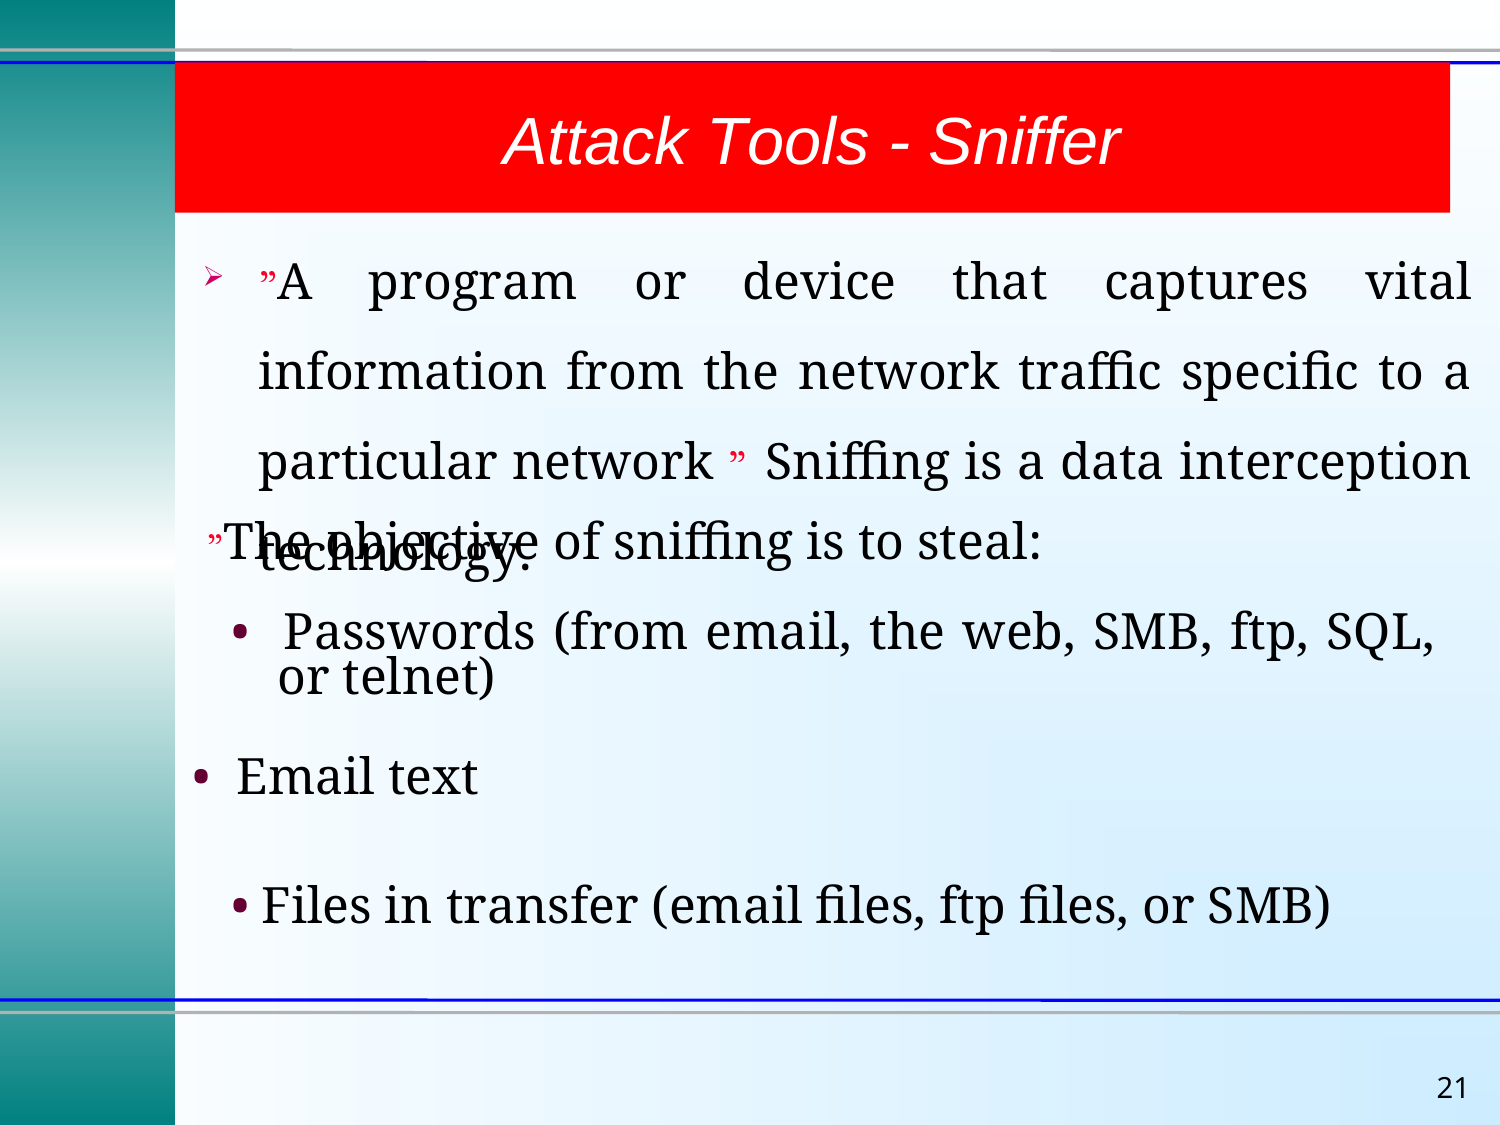

Attack Tools - Sniffer
A program or device that captures vital information from the network traffic specific to a particular network Sniffing is a data interception technology.
The objective of sniffing is to steal:
• Passwords (from email, the web, SMB, ftp, SQL, or telnet)
• Email text
• Files in transfer (email files, ftp files, or SMB)